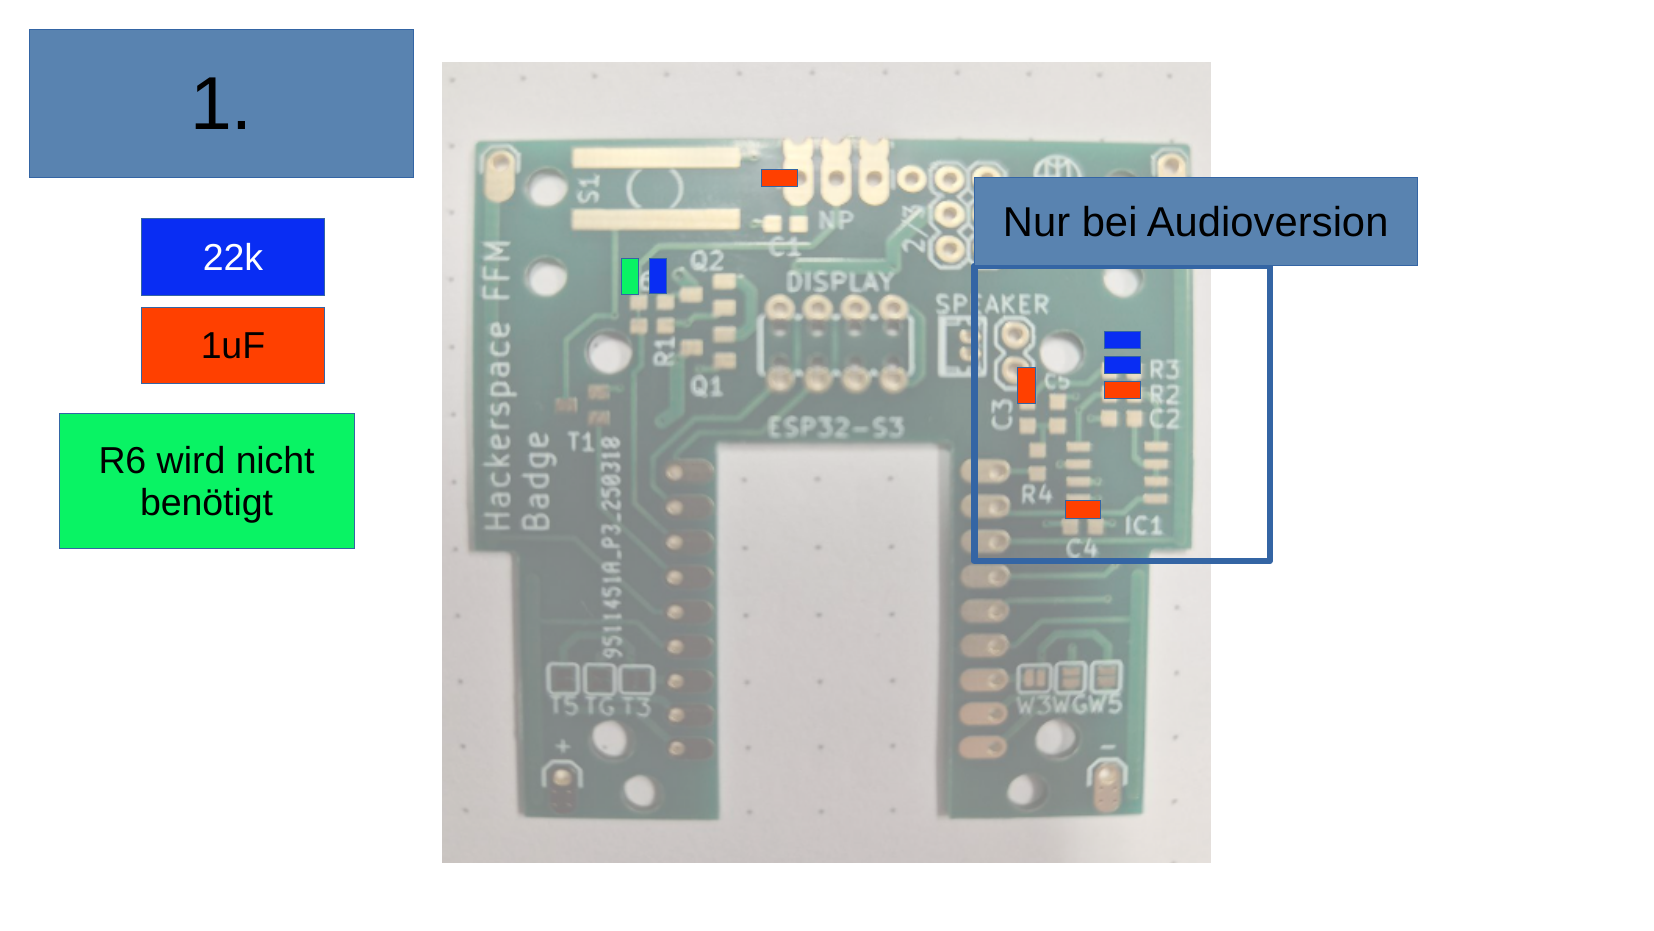

1.
Nur bei Audioversion
22k
1uF
R6 wird nicht benötigt